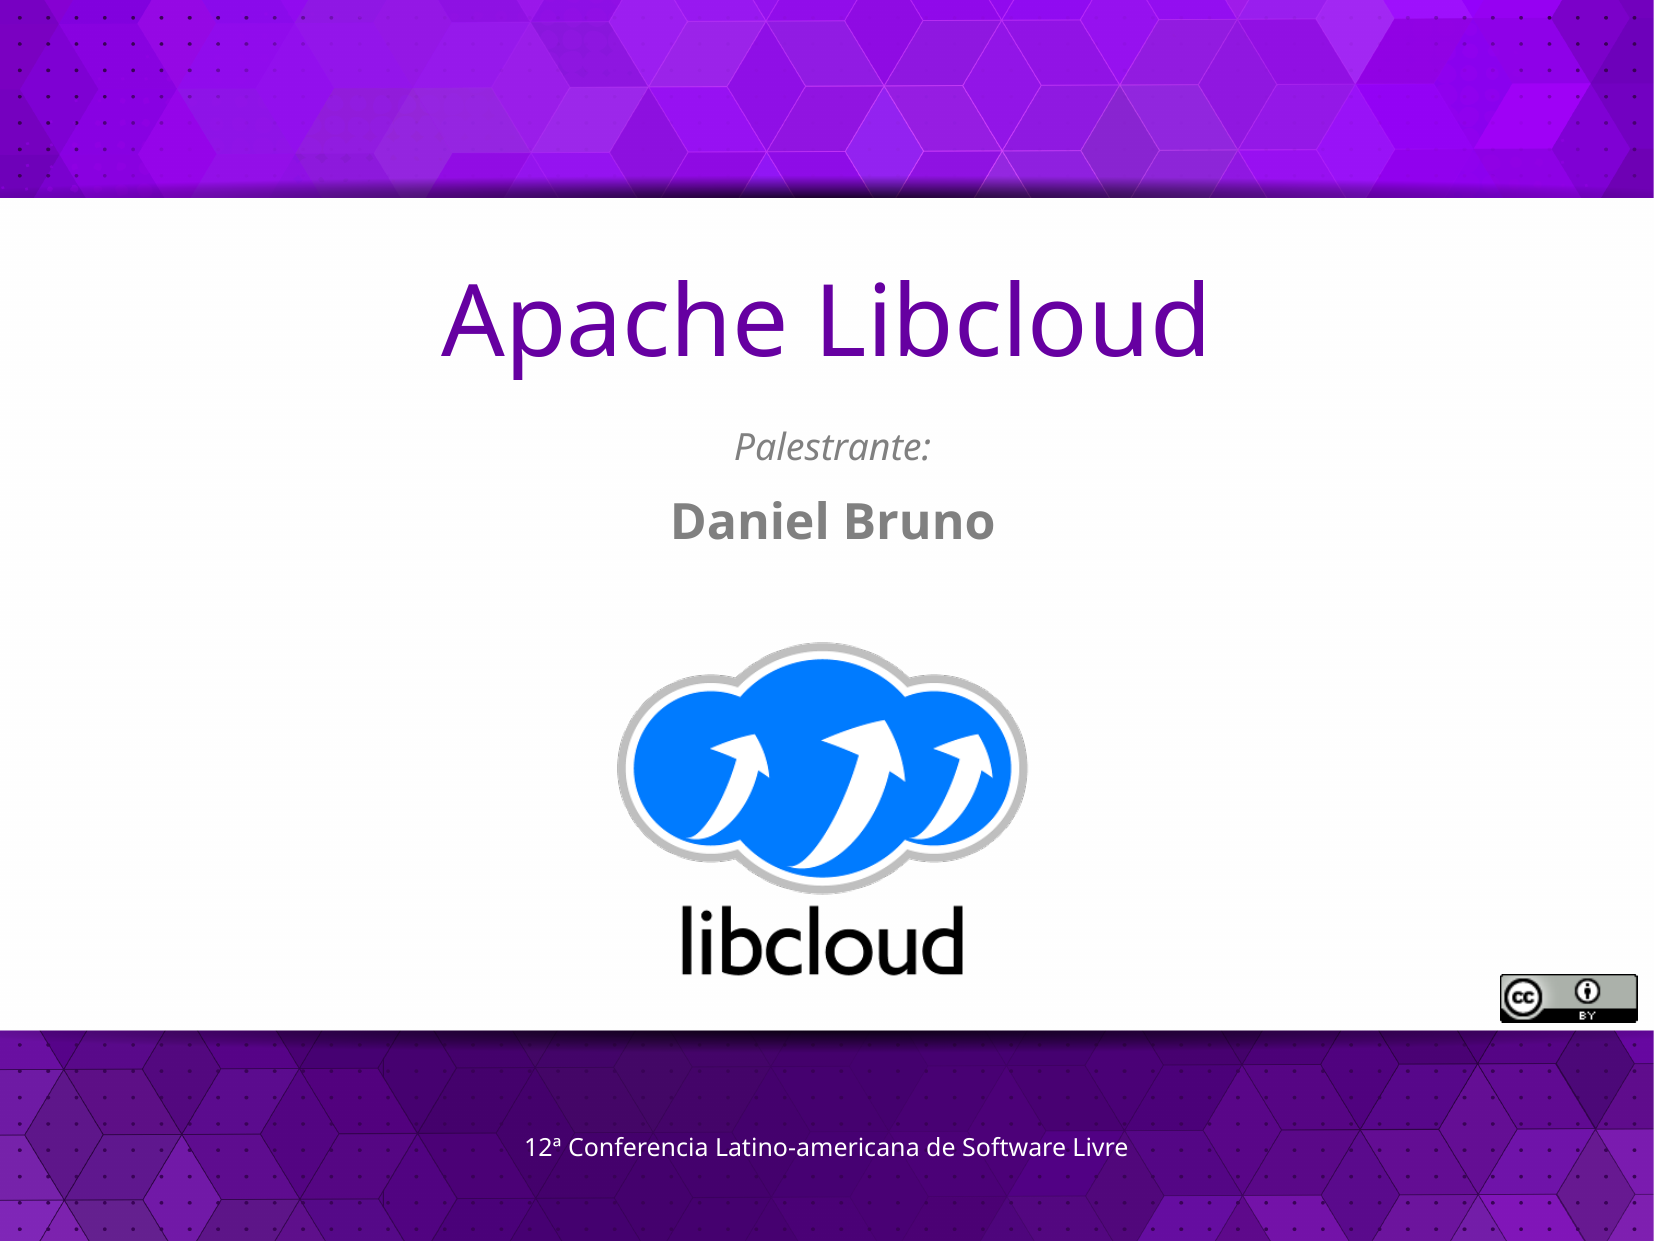

Apache Libcloud
Palestrante:
Daniel Bruno
12ª Conferencia Latino-americana de Software Livre